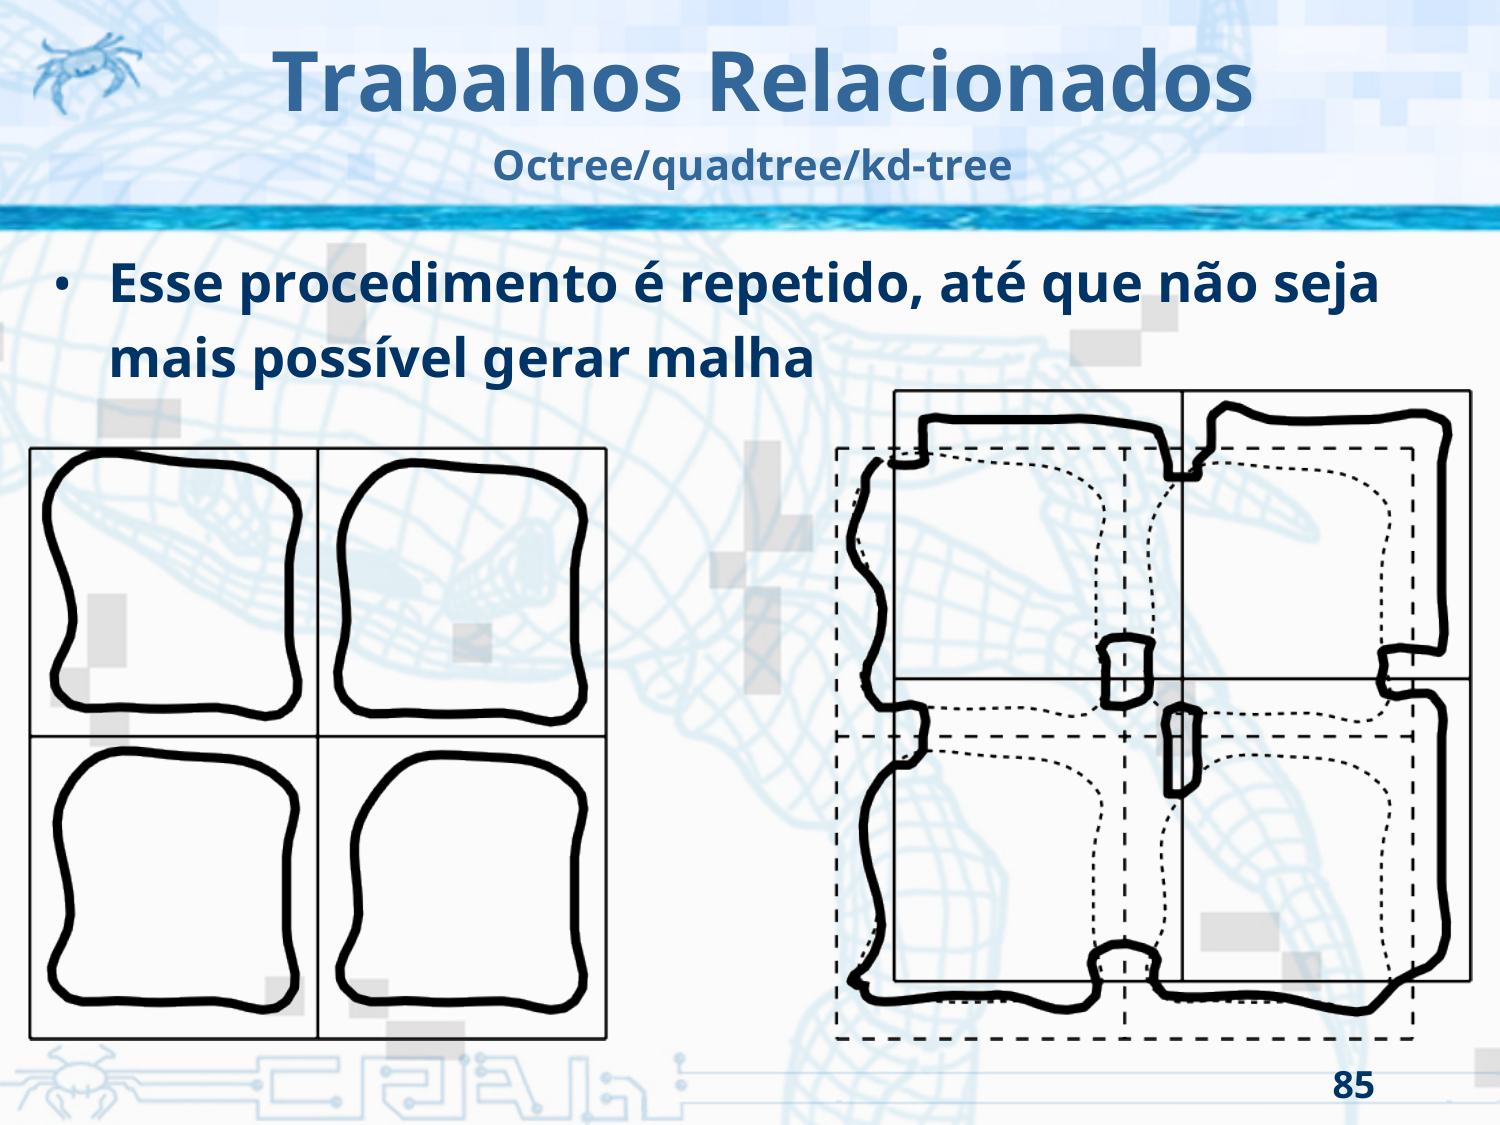

Trabalhos Relacionados
Octree/quadtree/kd-tree
Esse procedimento é repetido, até que não seja mais possível gerar malha